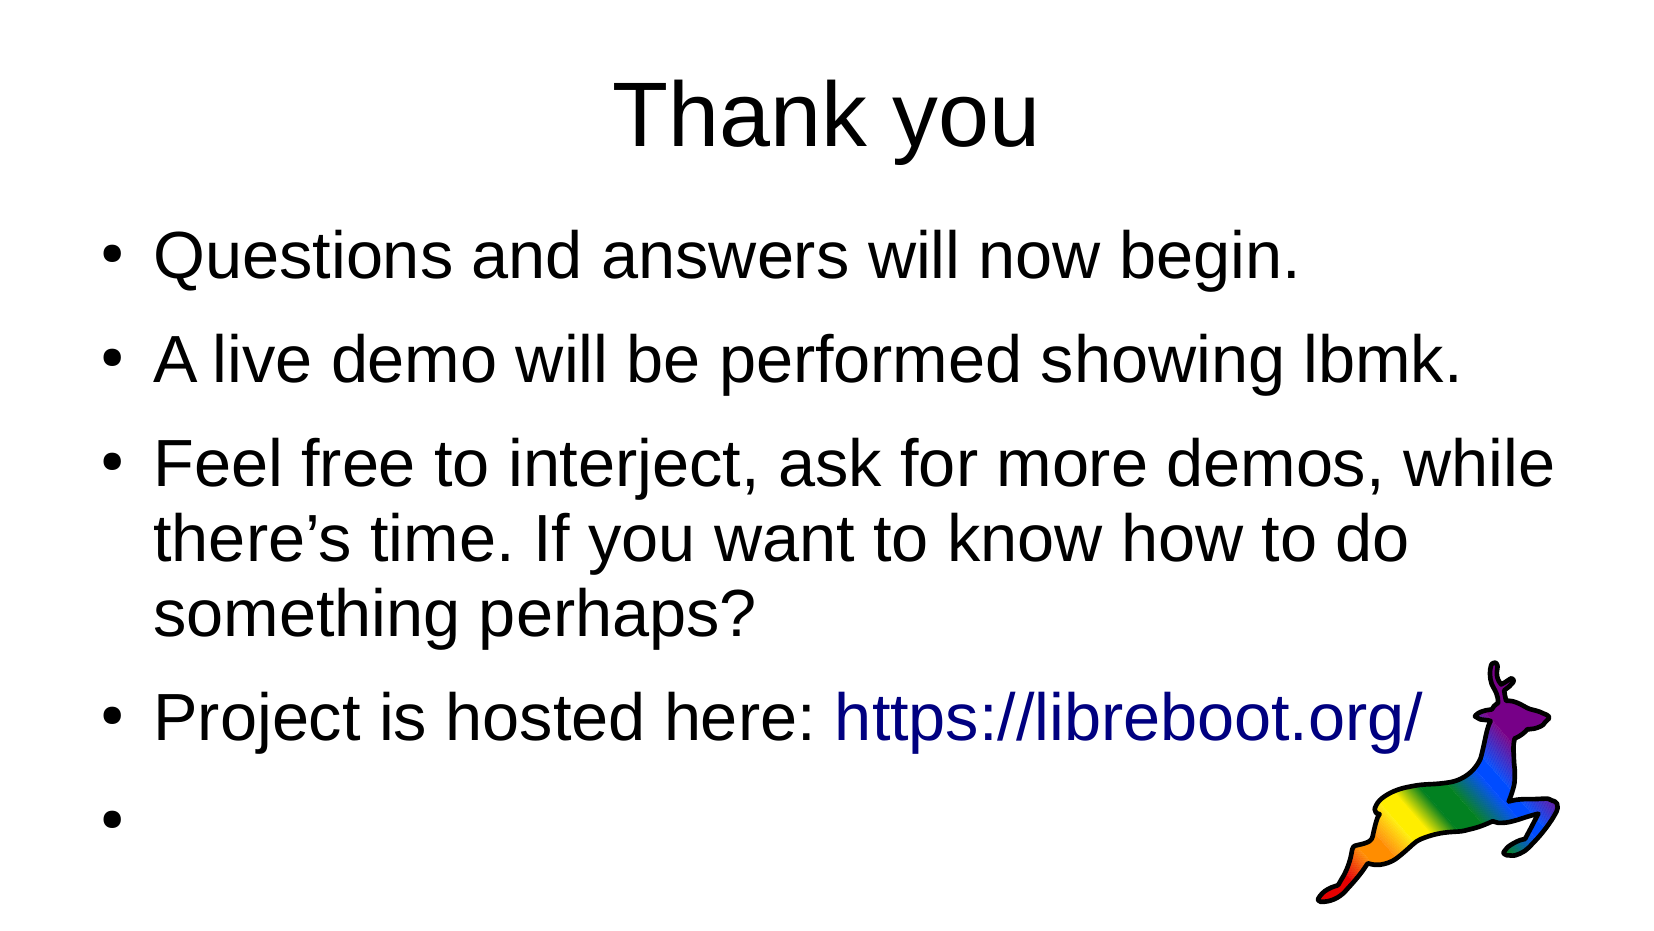

# Thank you
Questions and answers will now begin.
A live demo will be performed showing lbmk.
Feel free to interject, ask for more demos, while there’s time. If you want to know how to do something perhaps?
Project is hosted here: https://libreboot.org/